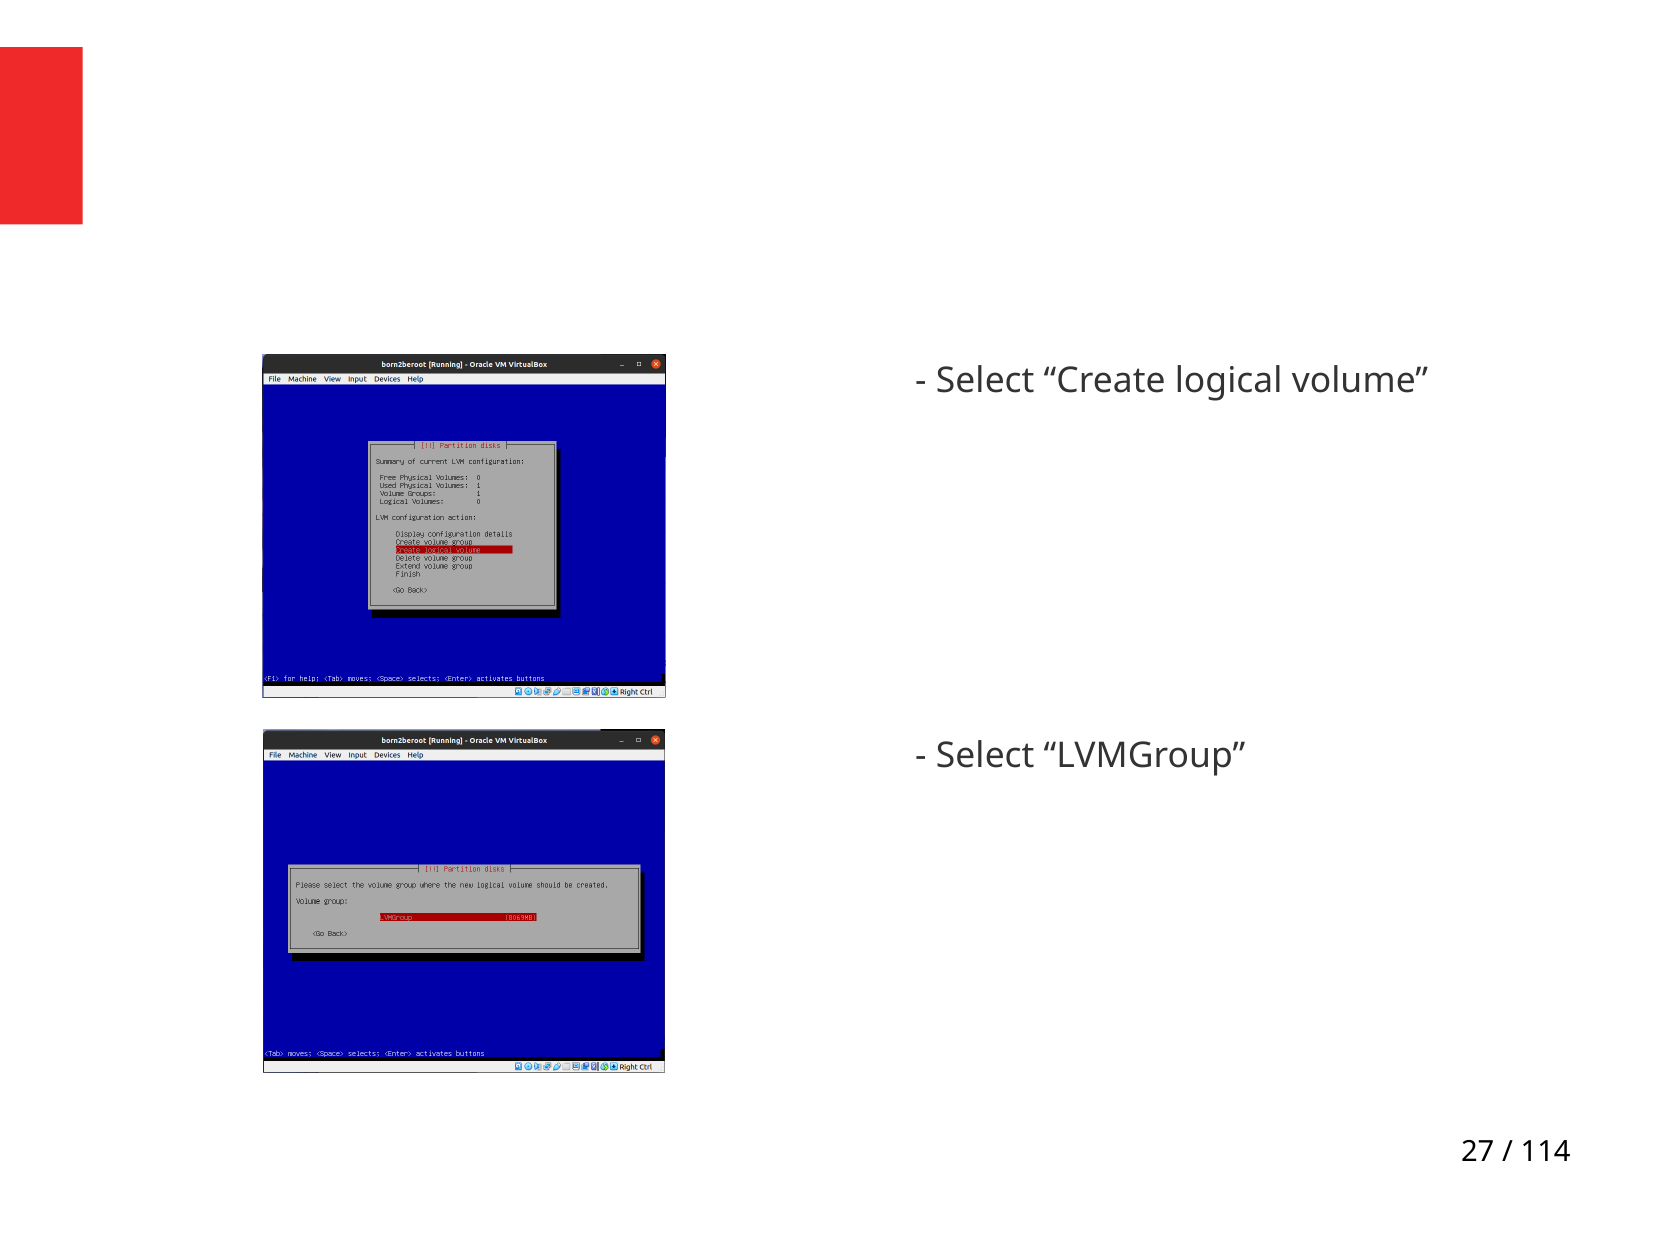

# - Select “Create logical volume”
- Select “LVMGroup”
27